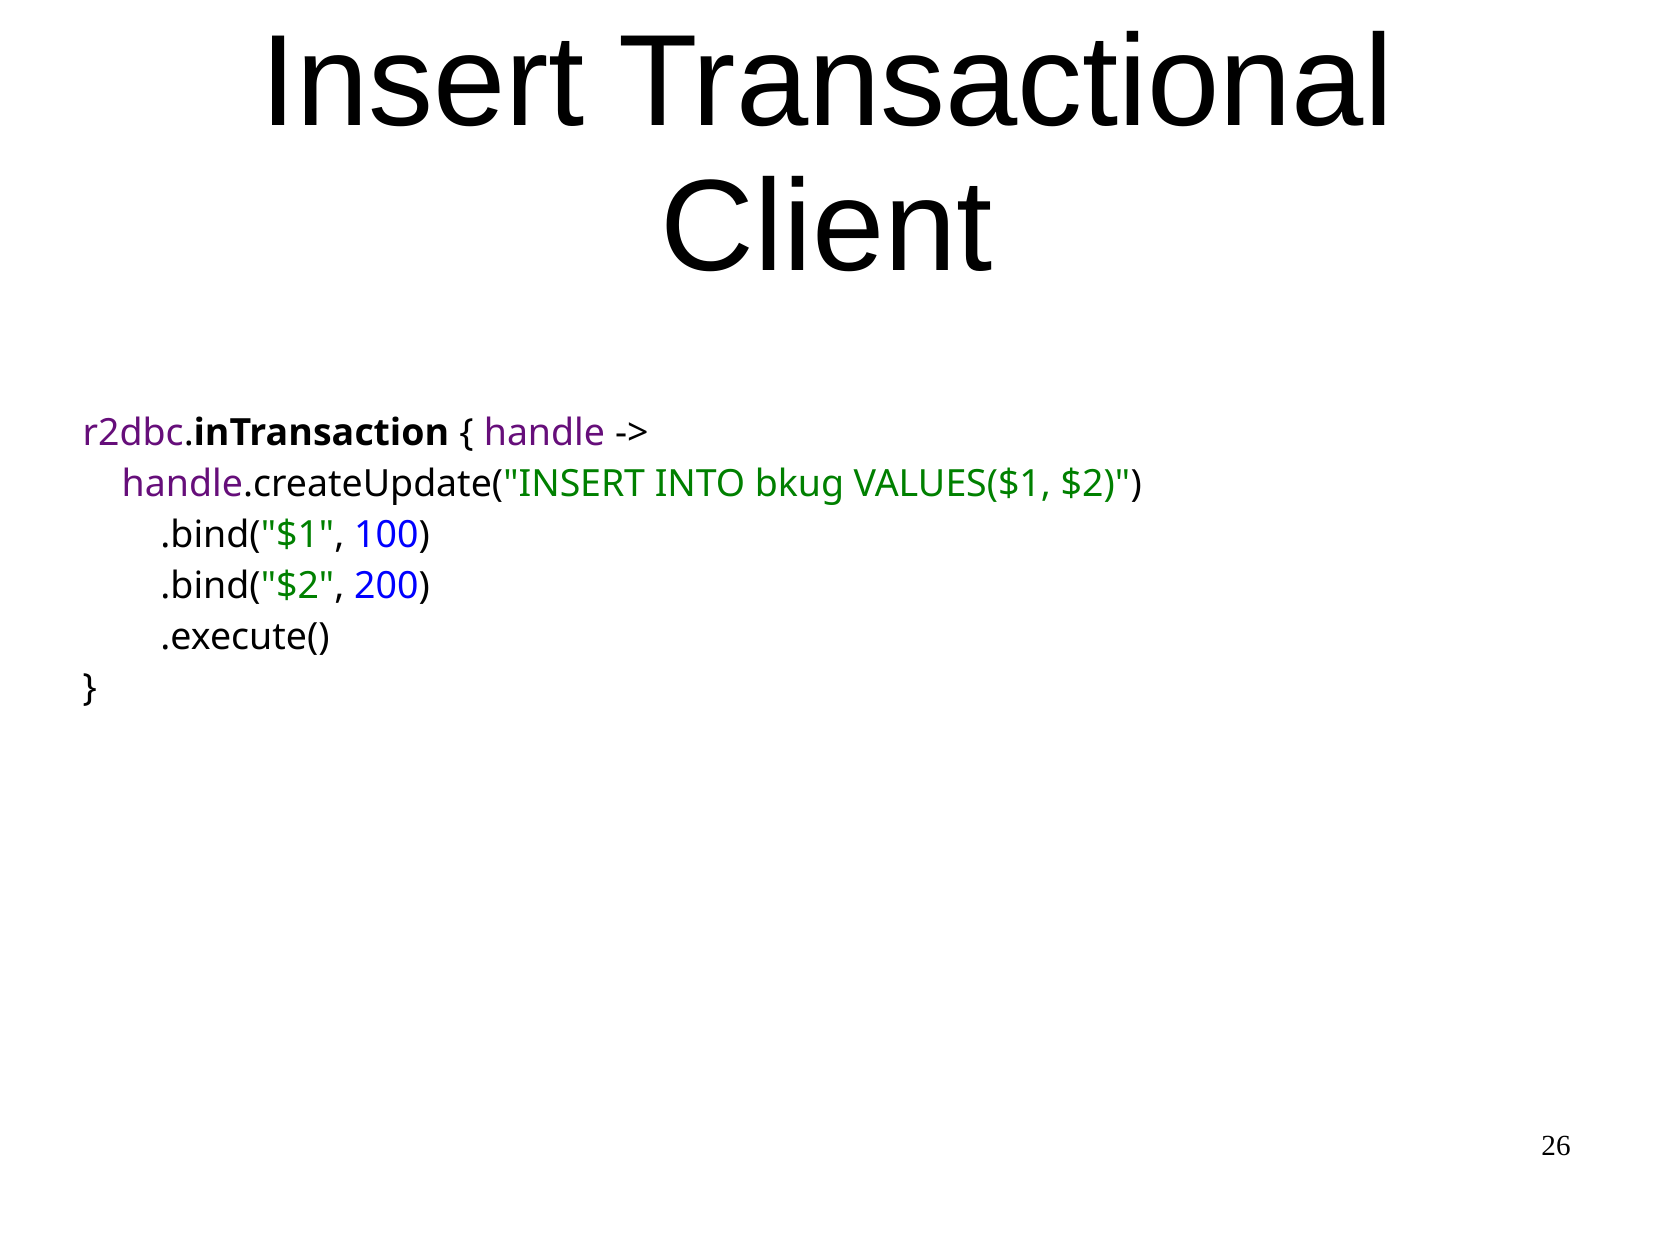

# Insert Transactional Client
r2dbc.inTransaction { handle ->
 handle.createUpdate("INSERT INTO bkug VALUES($1, $2)")
 .bind("$1", 100)
 .bind("$2", 200)
 .execute()
}
26